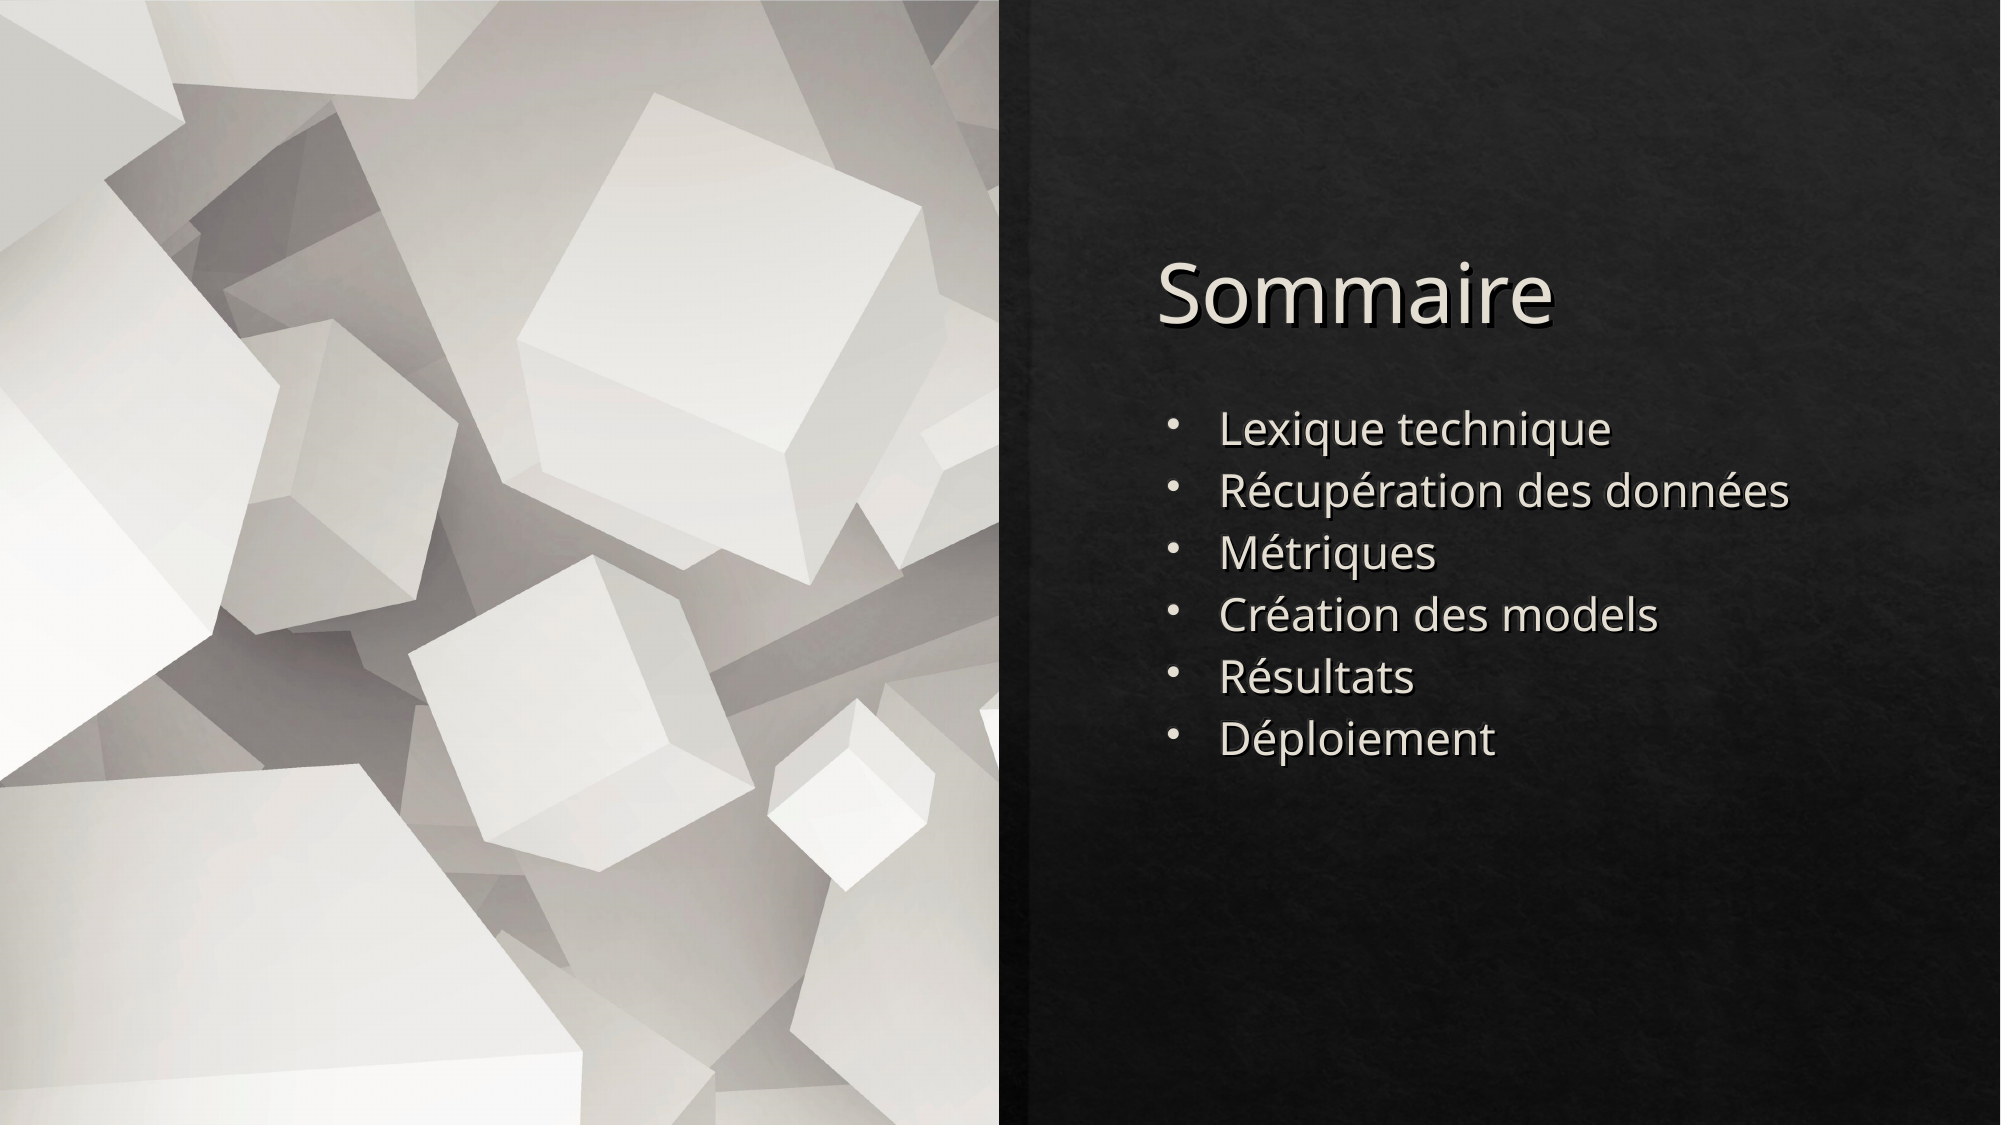

# Sommaire
Lexique technique
Récupération des données
Métriques
Création des models
Résultats
Déploiement